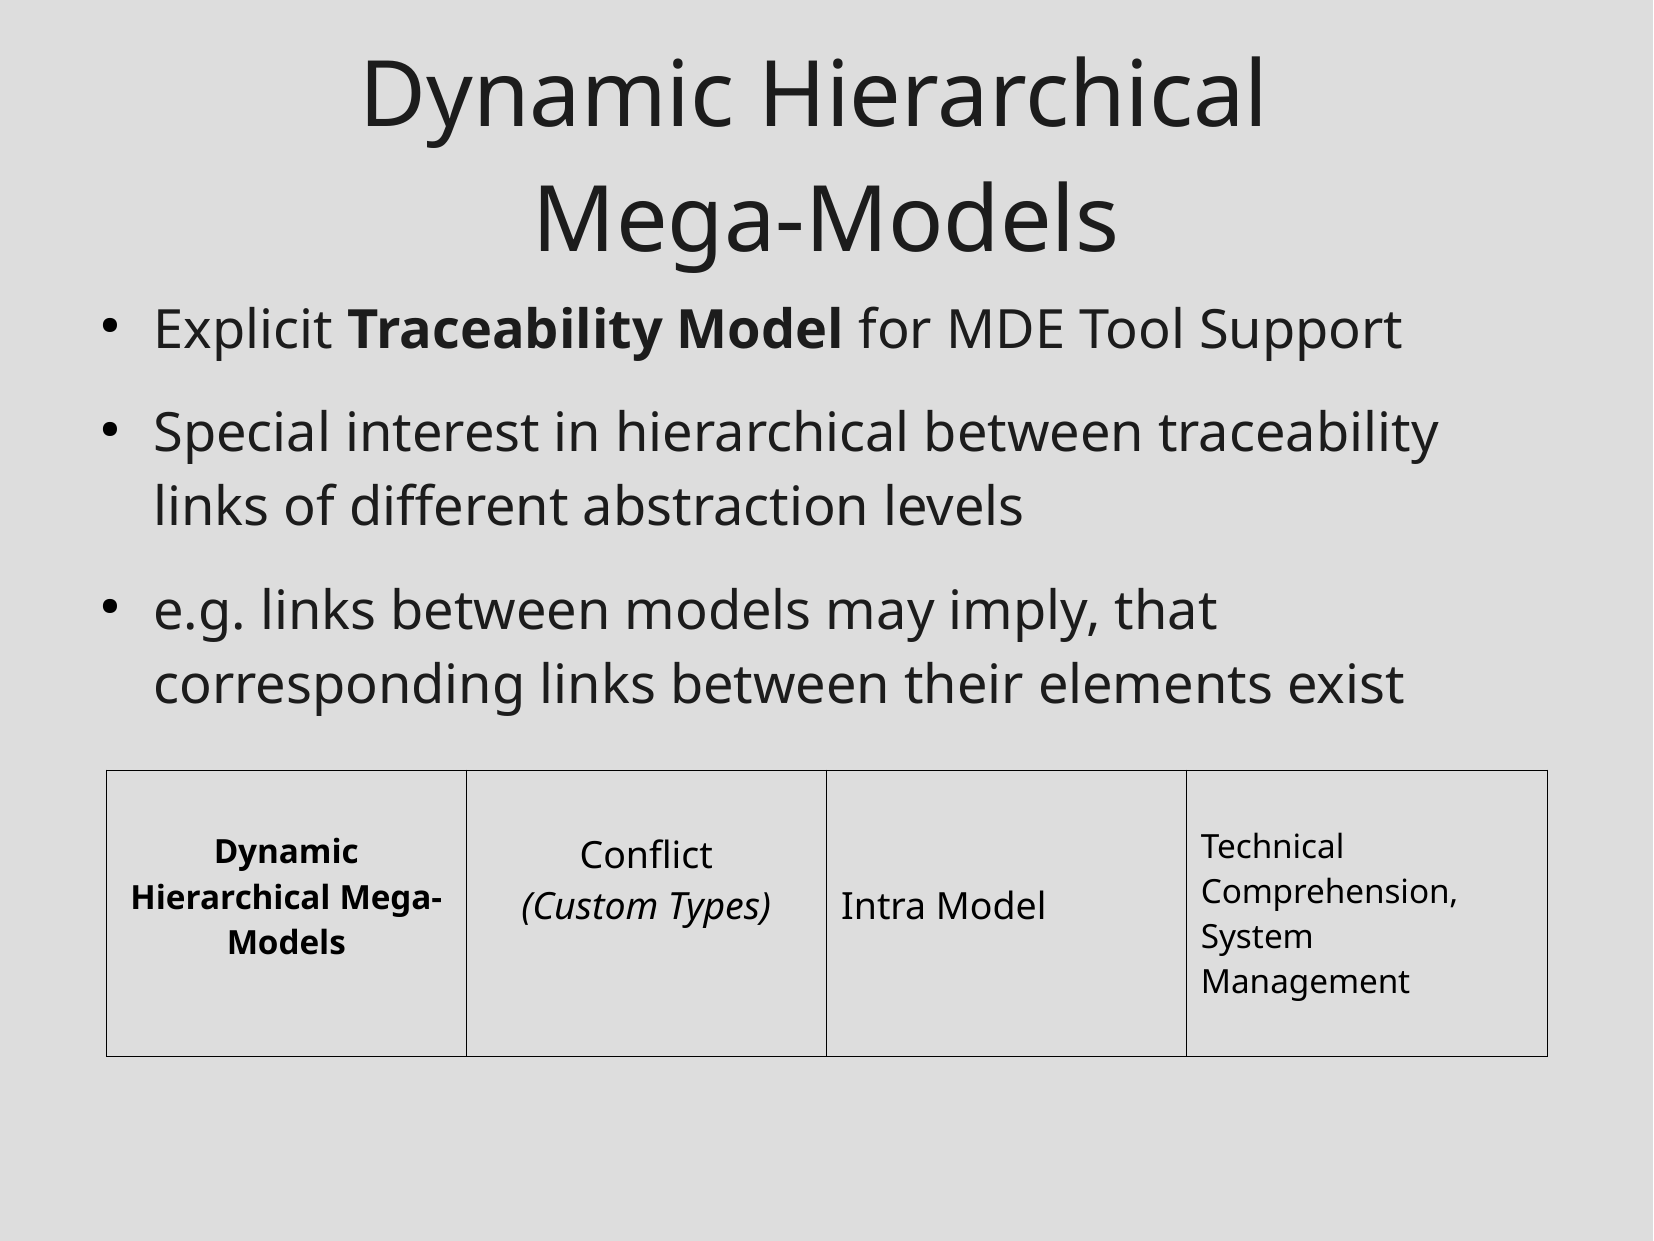

# Dynamic Hierarchical Mega-Models
Explicit Traceability Model for MDE Tool Support
Special interest in hierarchical between traceability links of different abstraction levels
e.g. links between models may imply, that corresponding links between their elements exist
| Dynamic Hierarchical Mega-Models | Conflict (Custom Types) | Intra Model | Technical Comprehension, System Management |
| --- | --- | --- | --- |